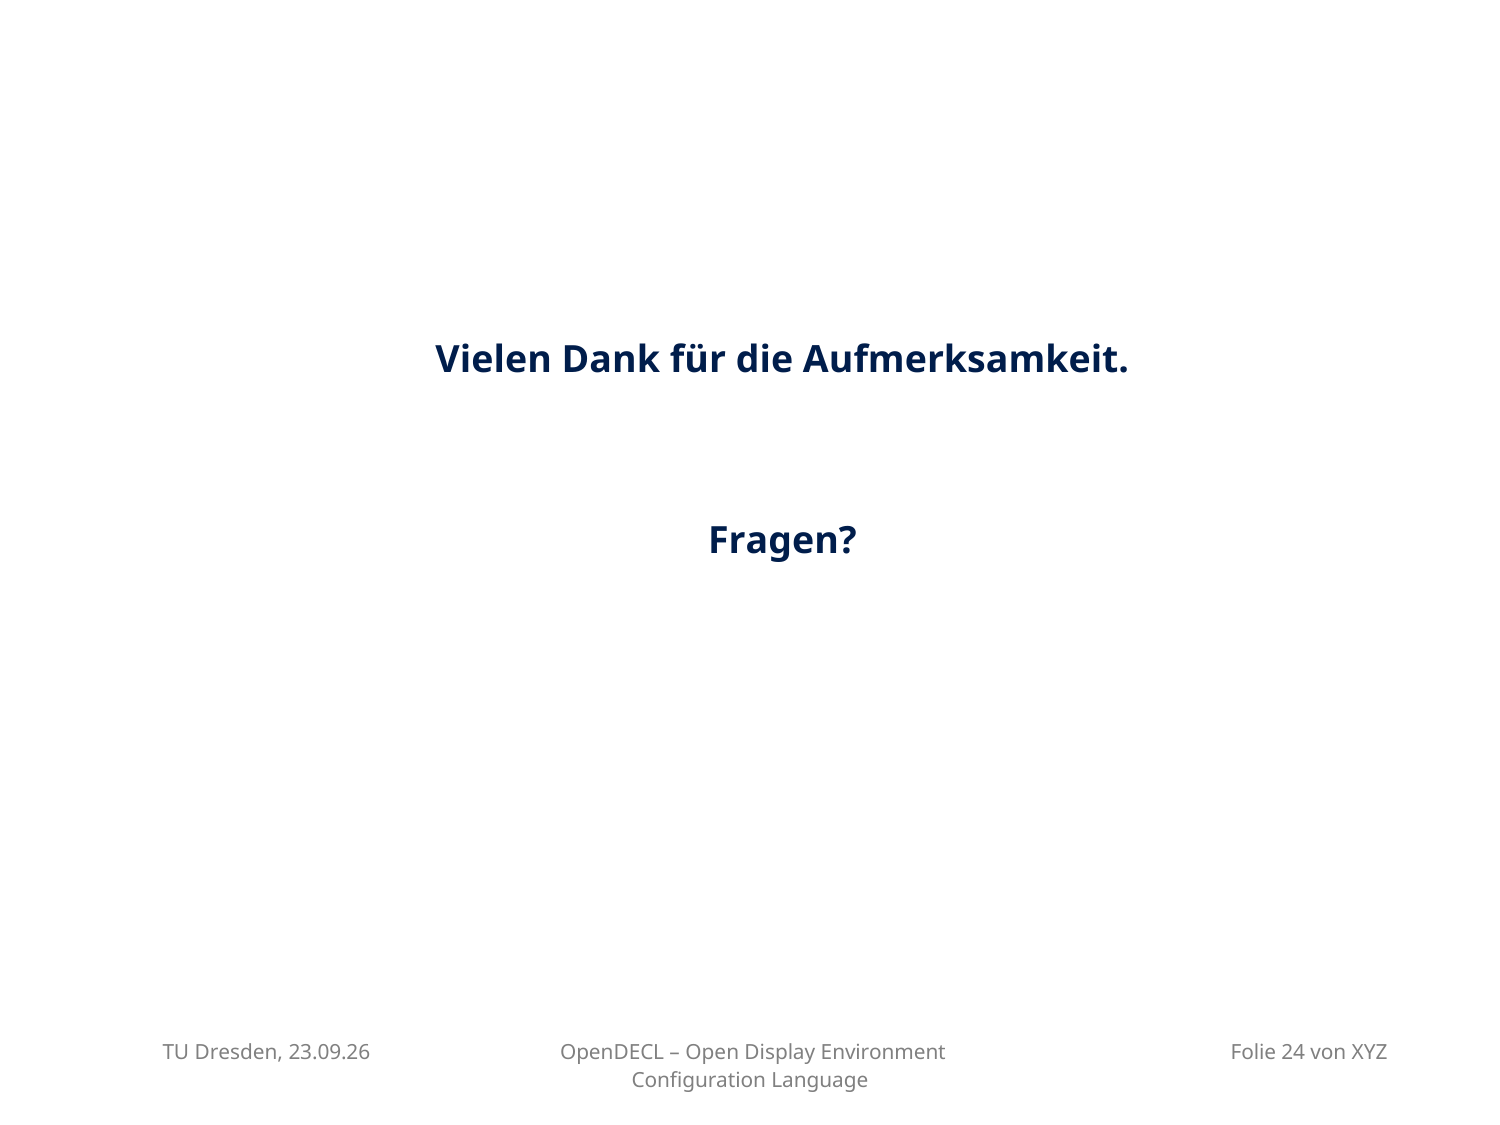

# Vielen Dank für die Aufmerksamkeit.
Fragen?
24